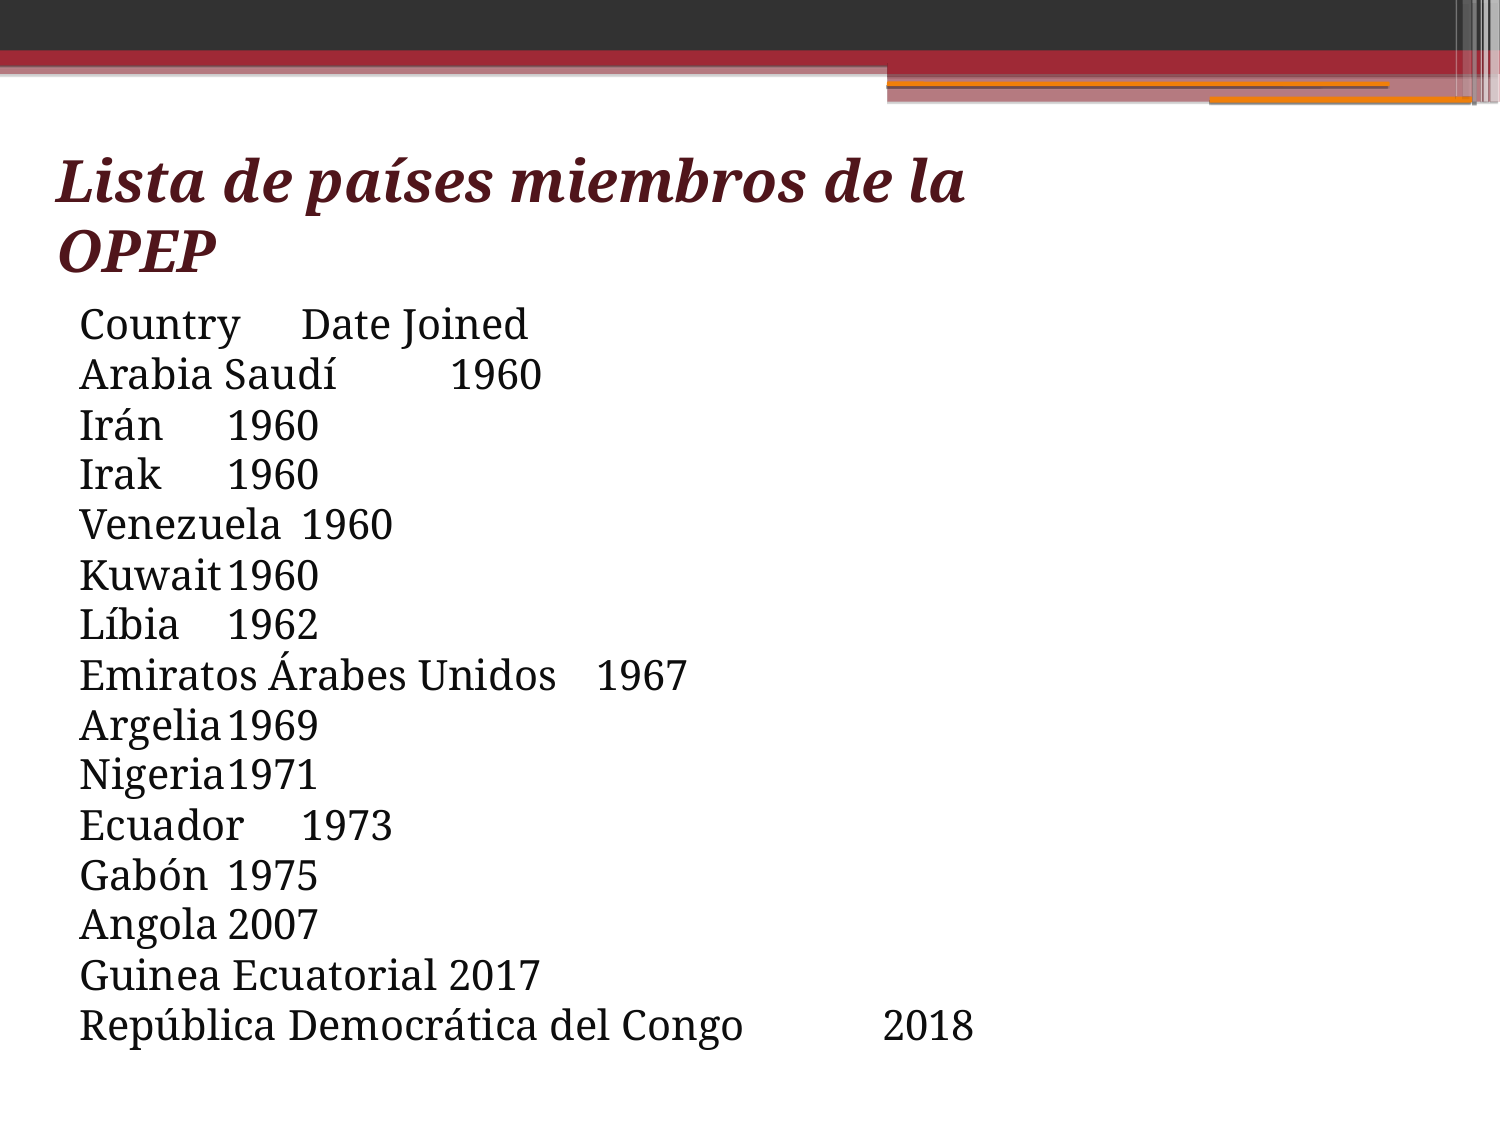

Lista de países miembros de la OPEP
Country	Date Joined
Arabia Saudí	 1960
Irán	1960
Irak	1960
Venezuela	1960
Kuwait	1960
Líbia	1962
Emiratos Árabes Unidos	1967
Argelia	1969
Nigeria	1971
Ecuador	1973
Gabón	1975
Angola	2007
Guinea Ecuatorial	2017
República Democrática del Congo	 2018